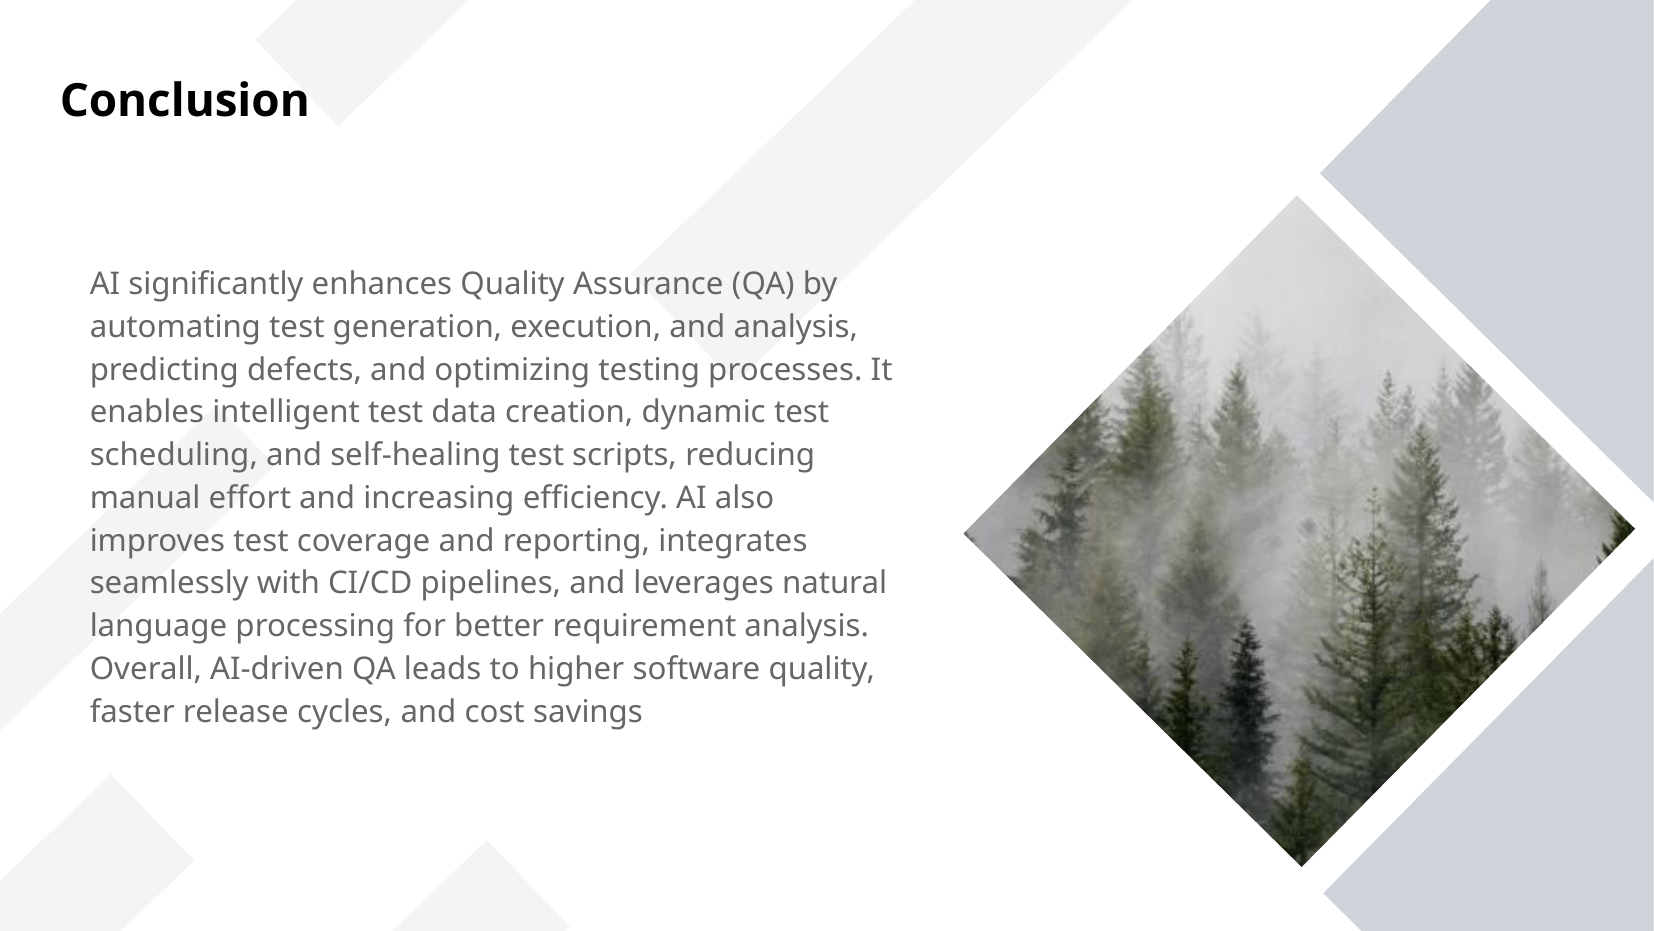

Conclusion
AI significantly enhances Quality Assurance (QA) by automating test generation, execution, and analysis, predicting defects, and optimizing testing processes. It enables intelligent test data creation, dynamic test scheduling, and self-healing test scripts, reducing manual effort and increasing efficiency. AI also improves test coverage and reporting, integrates seamlessly with CI/CD pipelines, and leverages natural language processing for better requirement analysis. Overall, AI-driven QA leads to higher software quality, faster release cycles, and cost savings